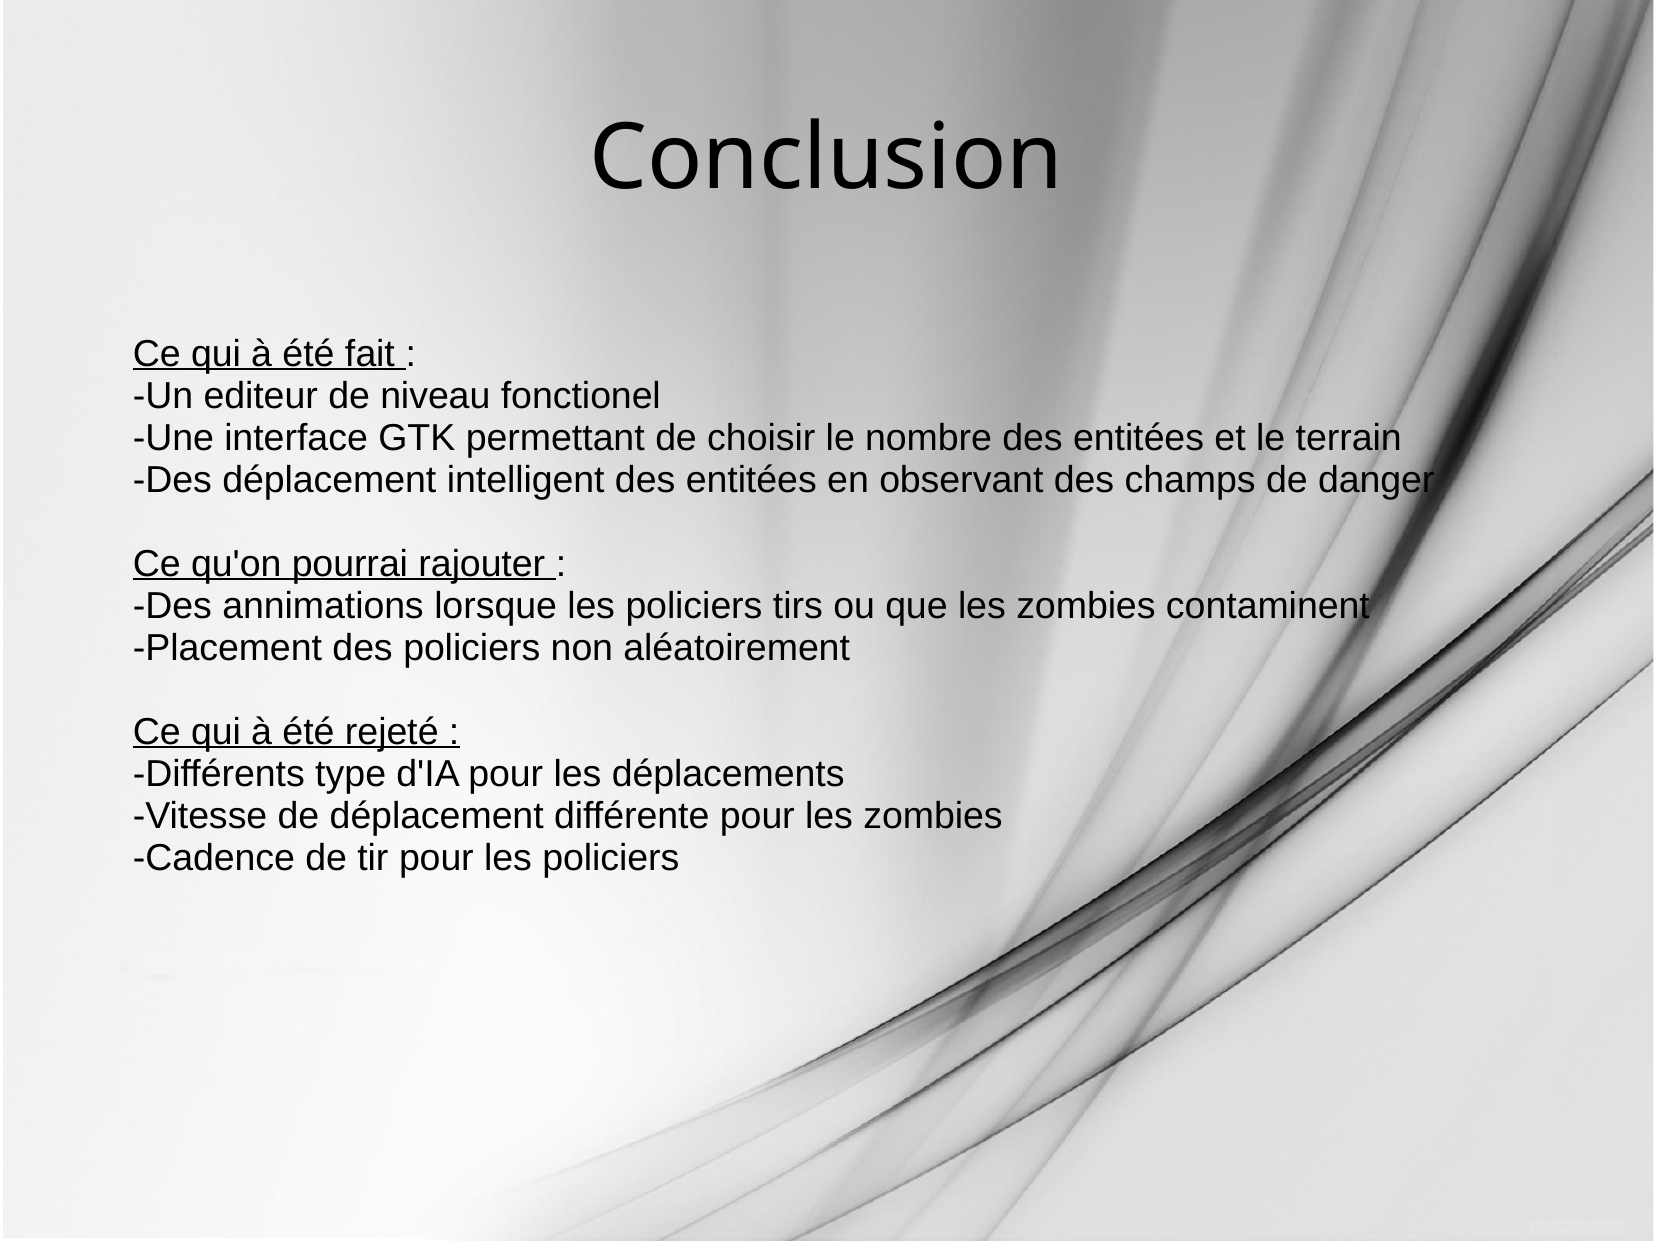

# Conclusion
Ce qui à été fait :
-Un editeur de niveau fonctionel
-Une interface GTK permettant de choisir le nombre des entitées et le terrain
-Des déplacement intelligent des entitées en observant des champs de danger
Ce qu'on pourrai rajouter :
-Des annimations lorsque les policiers tirs ou que les zombies contaminent
-Placement des policiers non aléatoirement
Ce qui à été rejeté :
-Différents type d'IA pour les déplacements
-Vitesse de déplacement différente pour les zombies
-Cadence de tir pour les policiers